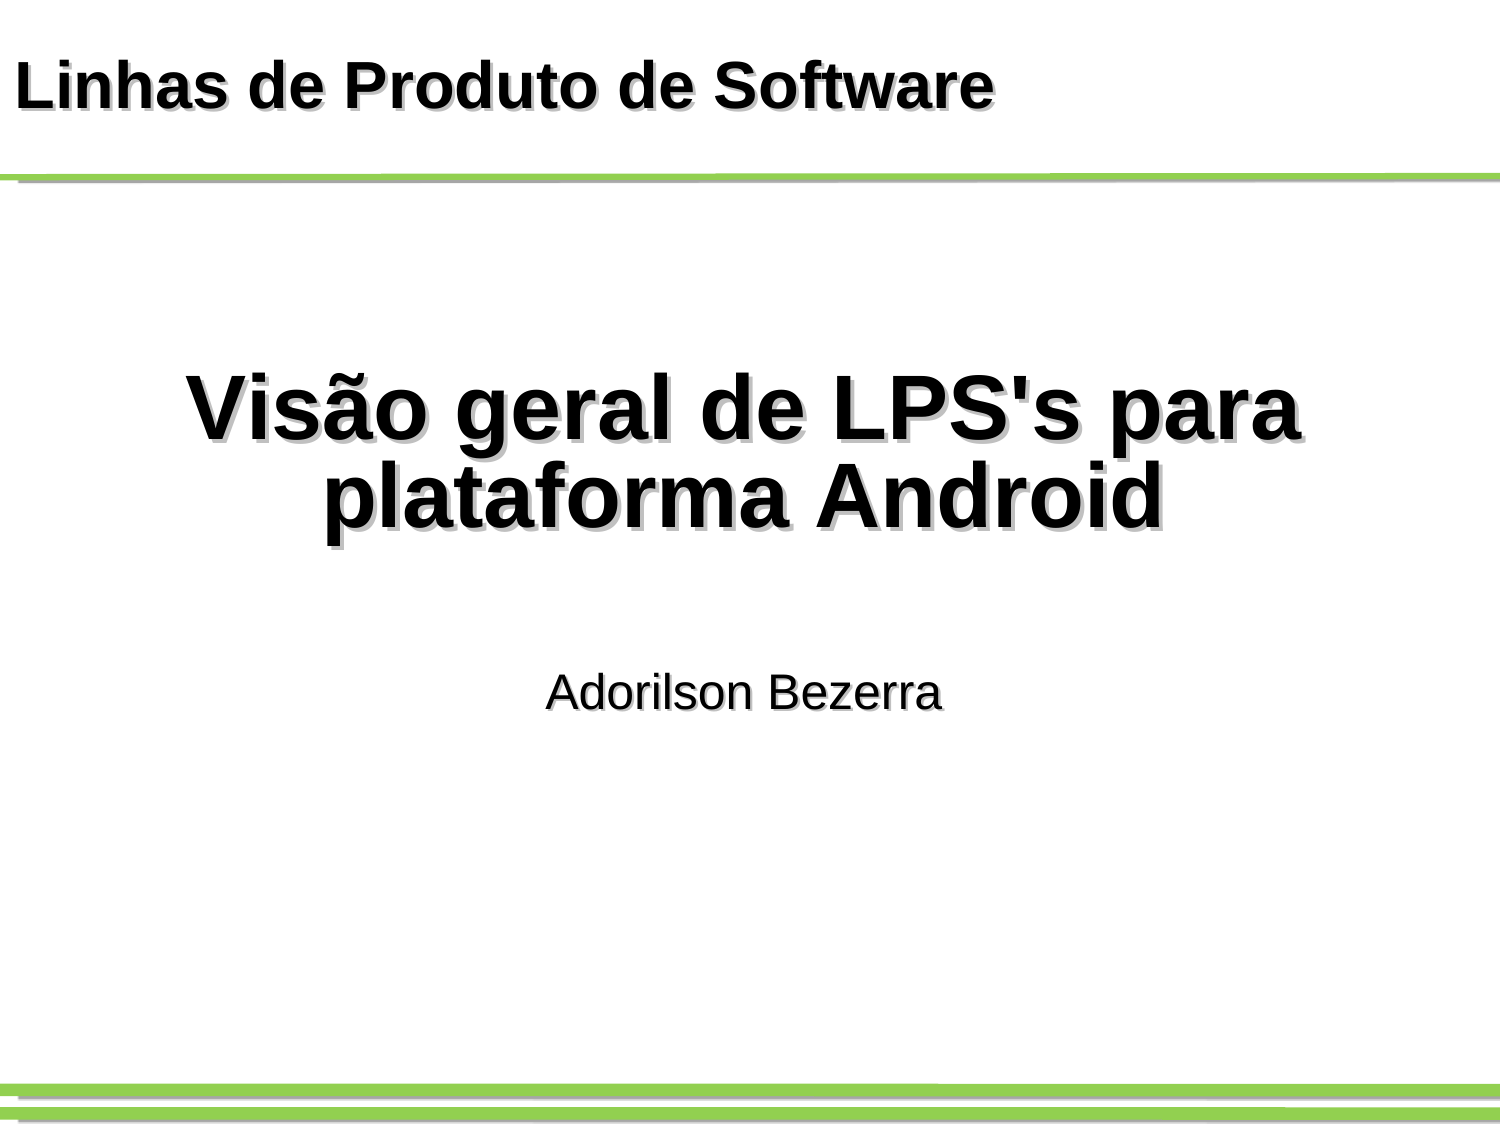

Linhas de Produto de Software
Visão geral de LPS's para plataforma Android
Adorilson Bezerra